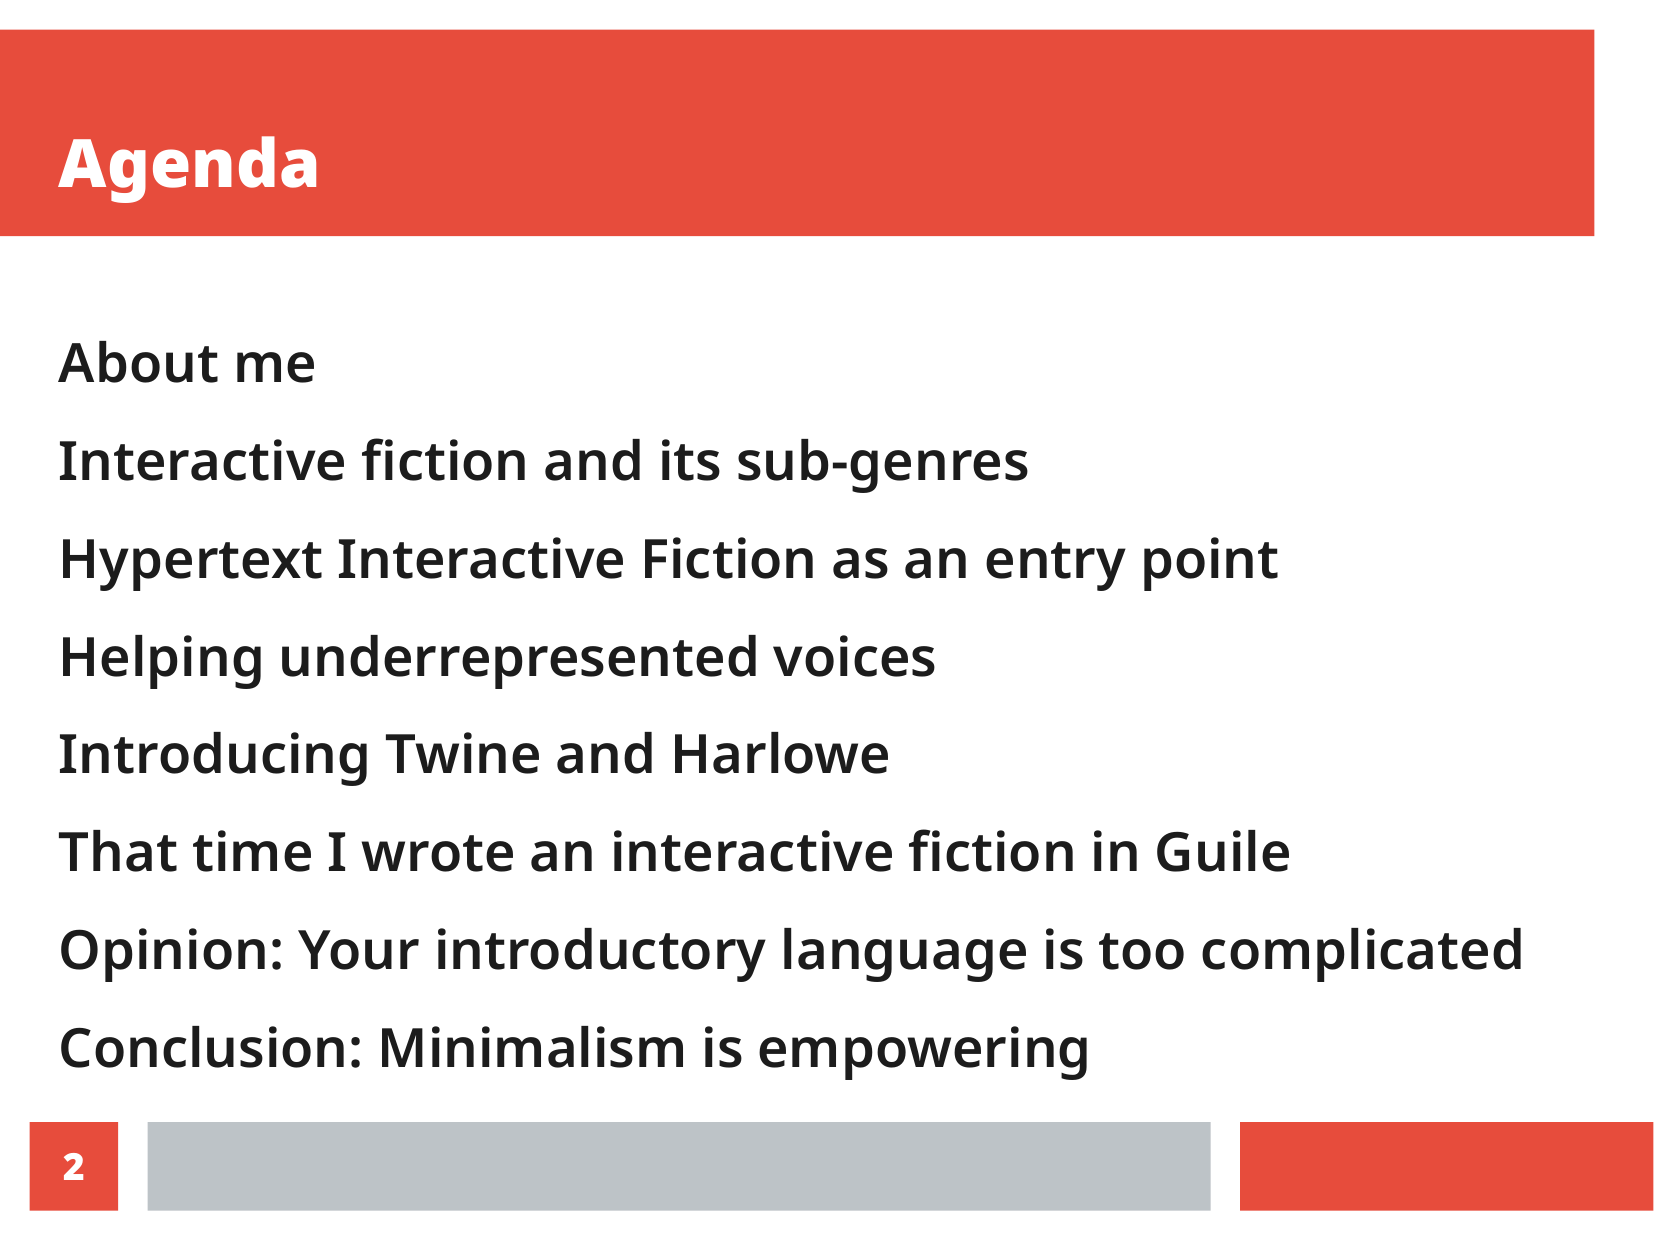

# Agenda
About me
Interactive fiction and its sub-genres
Hypertext Interactive Fiction as an entry point
Helping underrepresented voices
Introducing Twine and Harlowe
That time I wrote an interactive fiction in Guile
Opinion: Your introductory language is too complicated
Conclusion: Minimalism is empowering
2